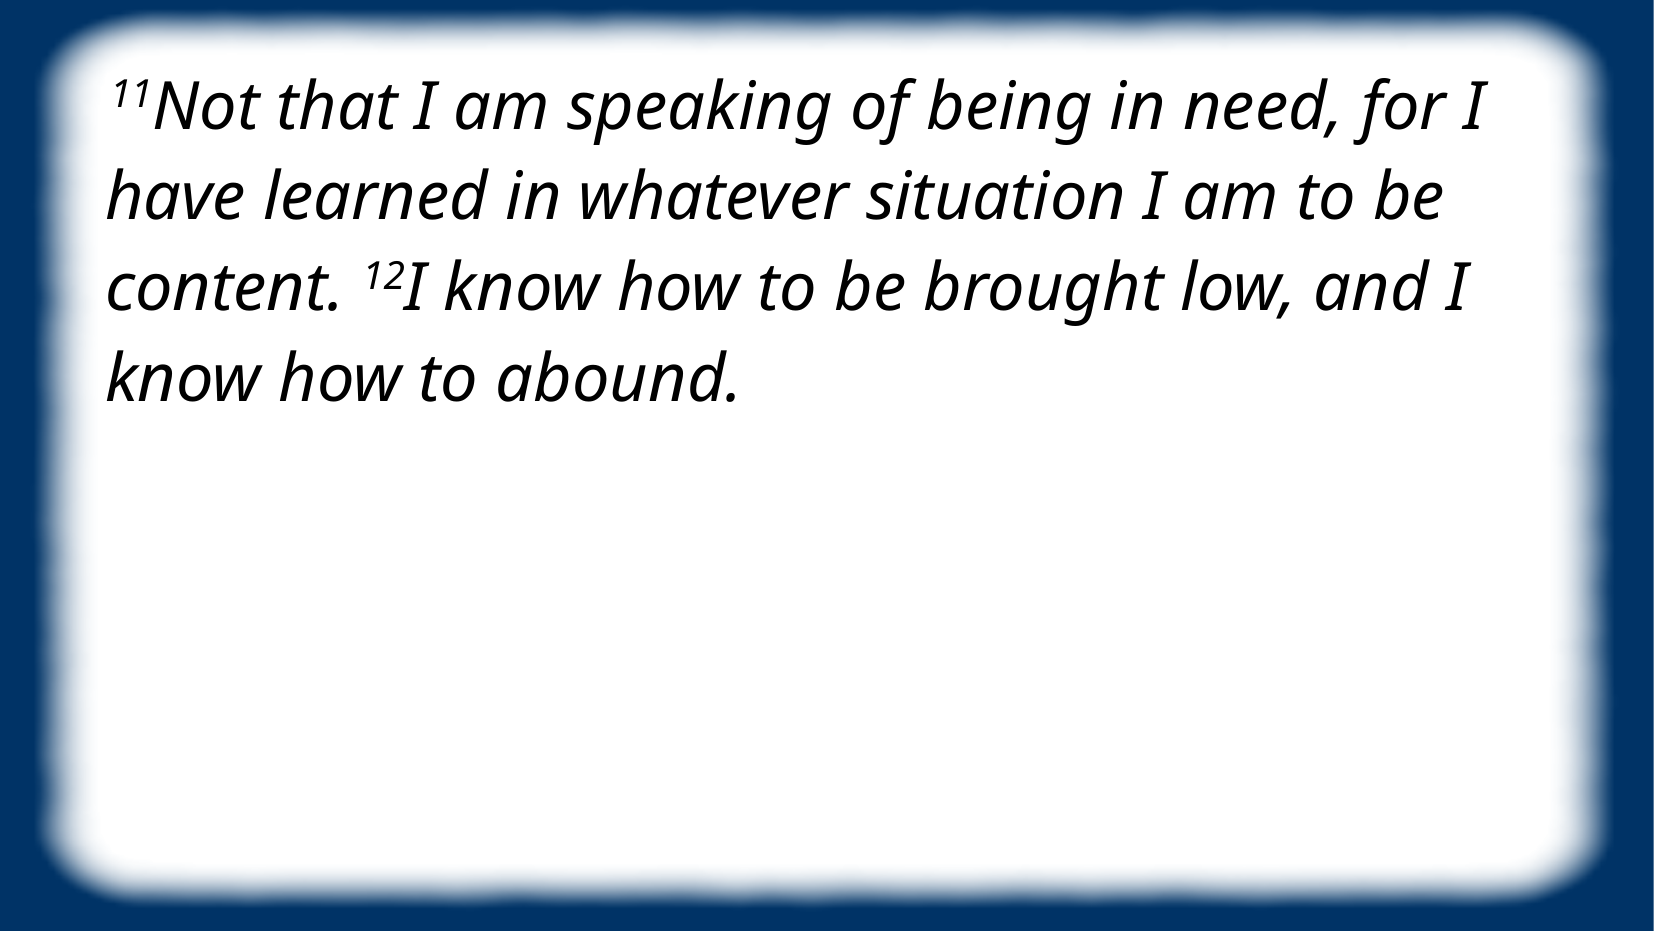

11Not that I am speaking of being in need, for I have learned in whatever situation I am to be content. 12I know how to be brought low, and I know how to abound.